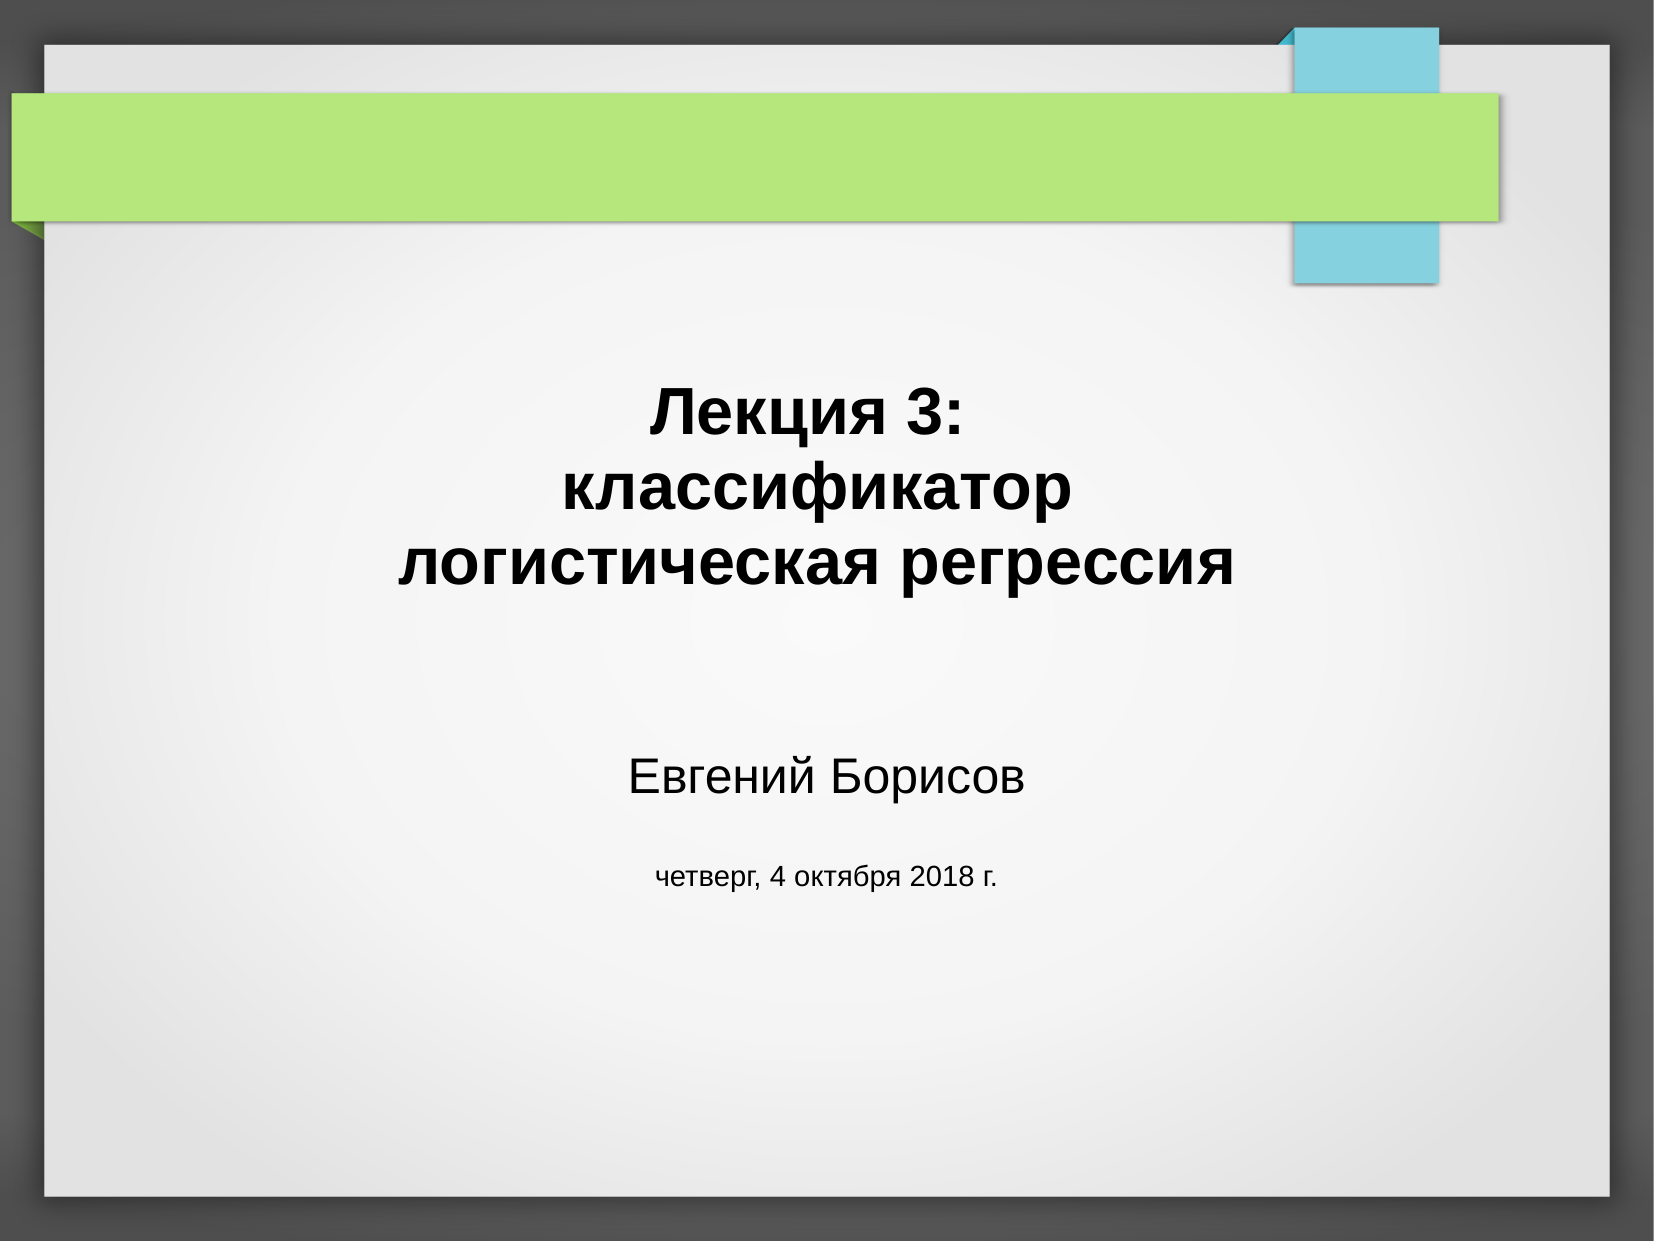

# Лекция 3:
классификатор
 логистическая регрессия
Евгений Борисов
четверг, 4 октября 2018 г.